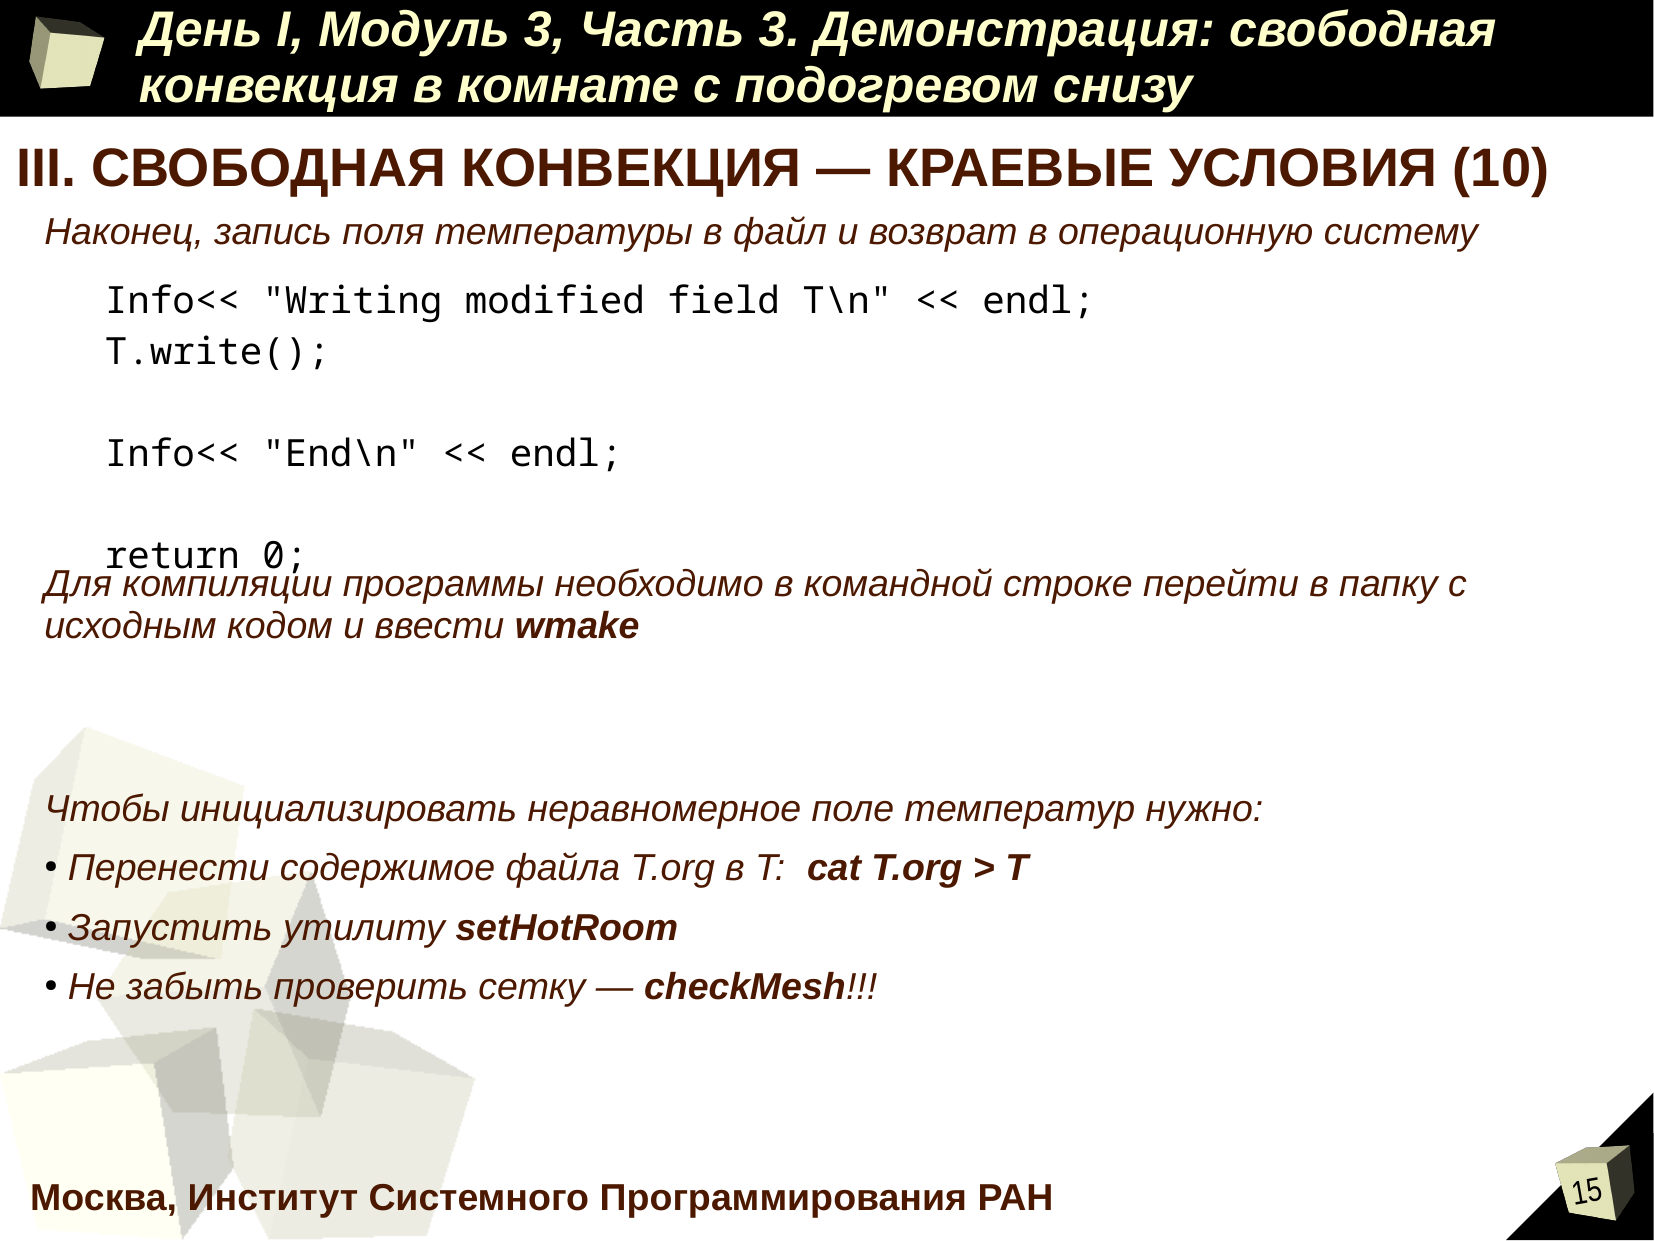

III. СВОБОДНАЯ КОНВЕКЦИЯ — КРАЕВЫЕ УСЛОВИЯ (10)
Наконец, запись поля температуры в файл и возврат в операционную систему
 Info<< "Writing modified field T\n" << endl;
 T.write();
 Info<< "End\n" << endl;
 return 0;
Для компиляции программы необходимо в командной строке перейти в папку с исходным кодом и ввести wmake
Чтобы инициализировать неравномерное поле температур нужно:
 Перенести содержимое файла T.org в T: cat T.org > T
 Запустить утилиту setHotRoom
 Не забыть проверить сетку — checkMesh!!!